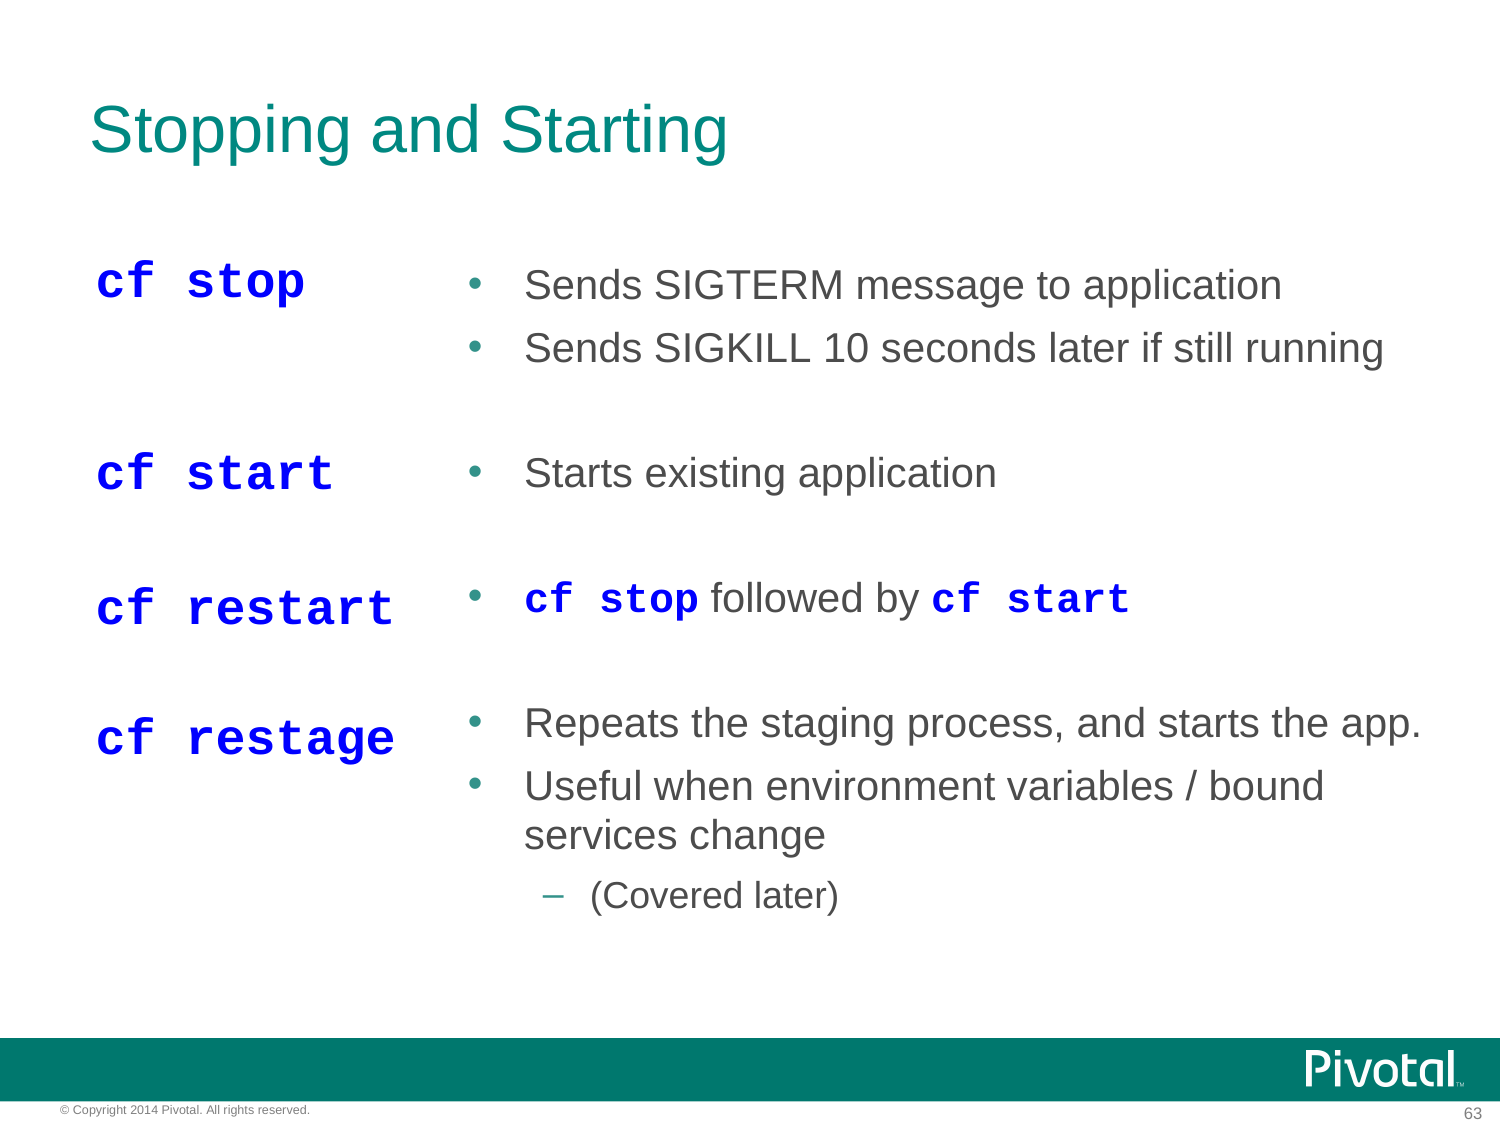

# Stopping and Starting
cf stop
cf start
cf restart
cf restage
Sends SIGTERM message to application
Sends SIGKILL 10 seconds later if still running
Starts existing application
cf stop followed by cf start
Repeats the staging process, and starts the app.
Useful when environment variables / bound services change
(Covered later)